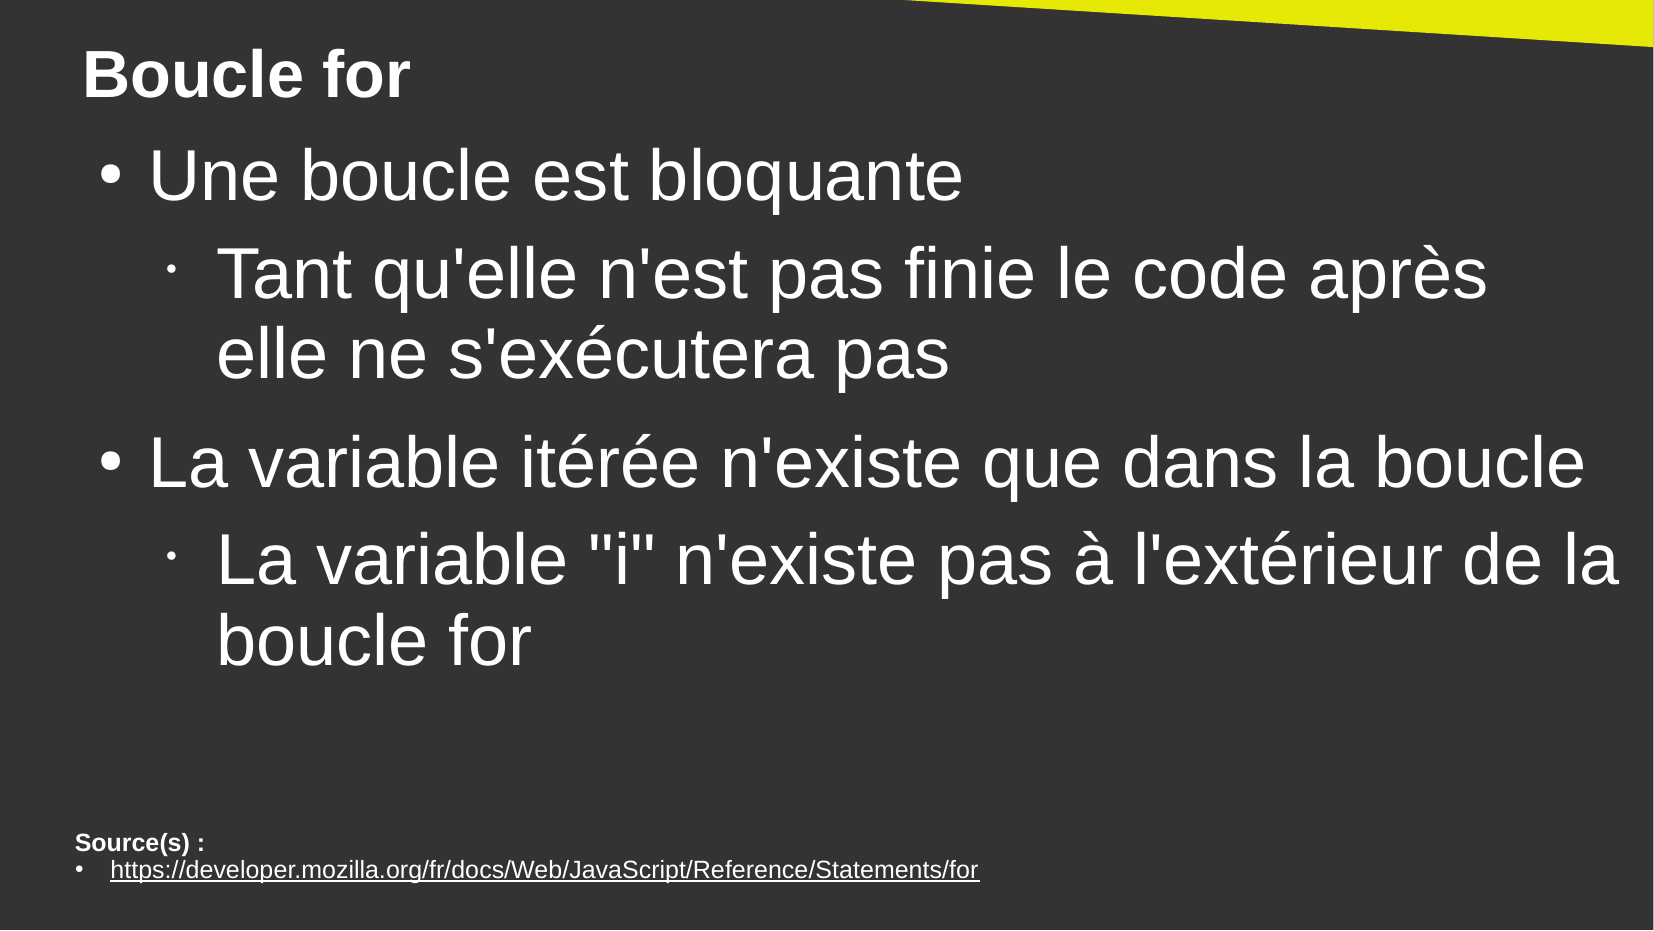

# Boucle for
Une boucle est bloquante
Tant qu'elle n'est pas finie le code après elle ne s'exécutera pas
La variable itérée n'existe que dans la boucle
La variable "i" n'existe pas à l'extérieur de la boucle for
Source(s) :
https://developer.mozilla.org/fr/docs/Web/JavaScript/Reference/Statements/for